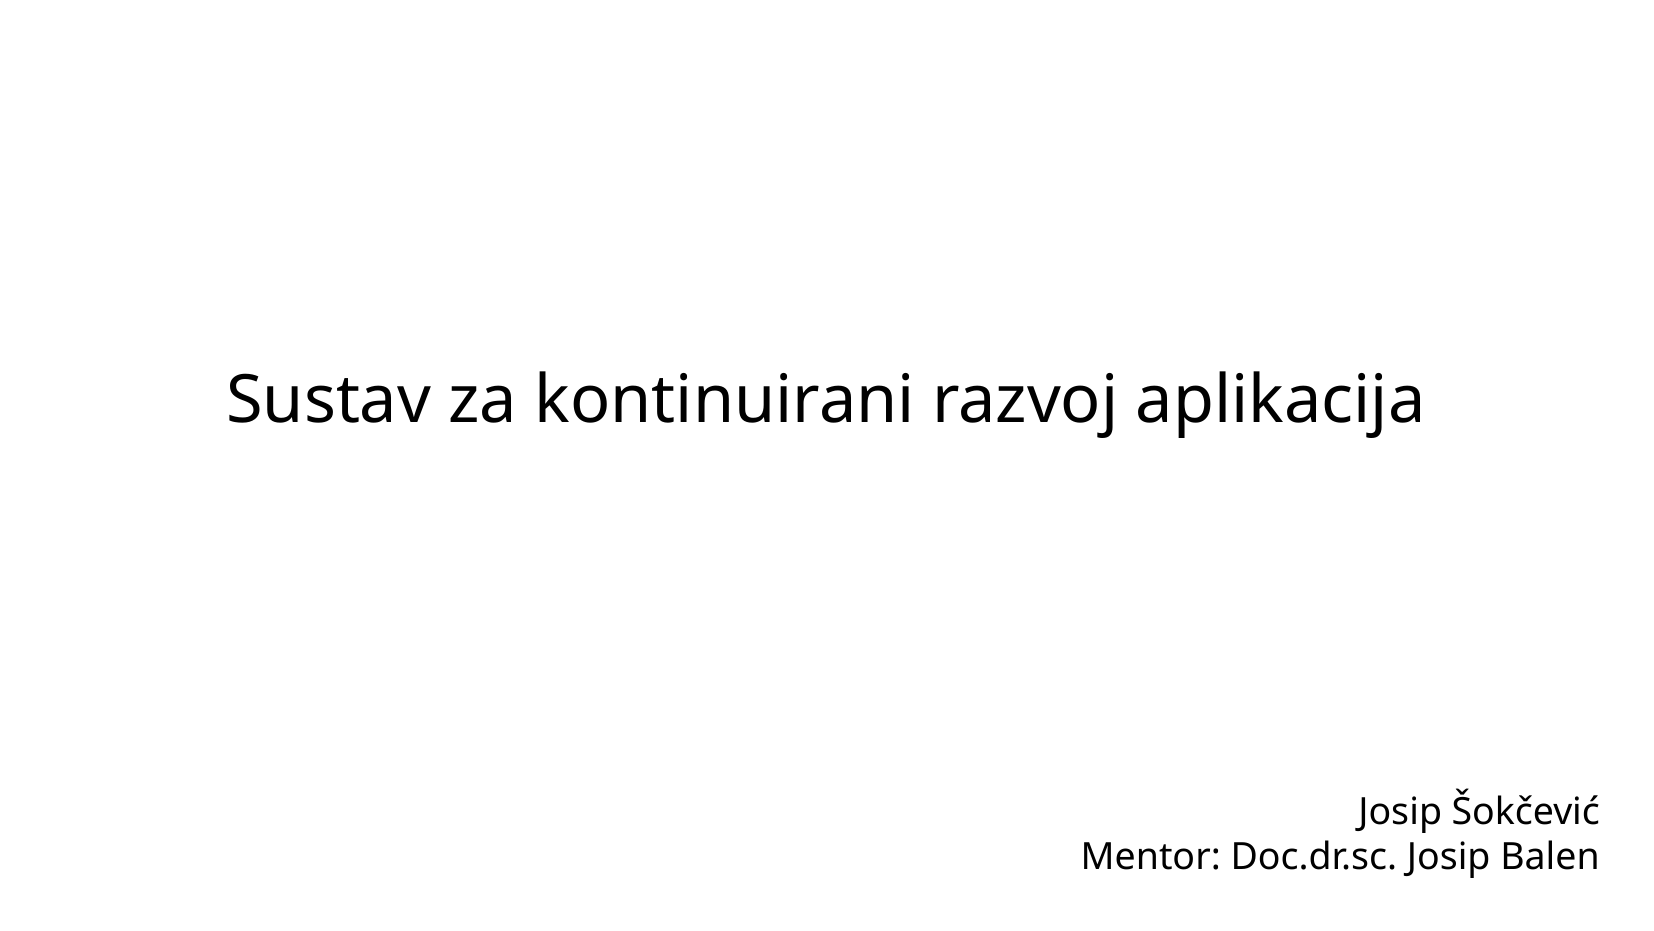

# Sustav za kontinuirani razvoj aplikacija
Josip Šokčević
Mentor: Doc.dr.sc. Josip Balen